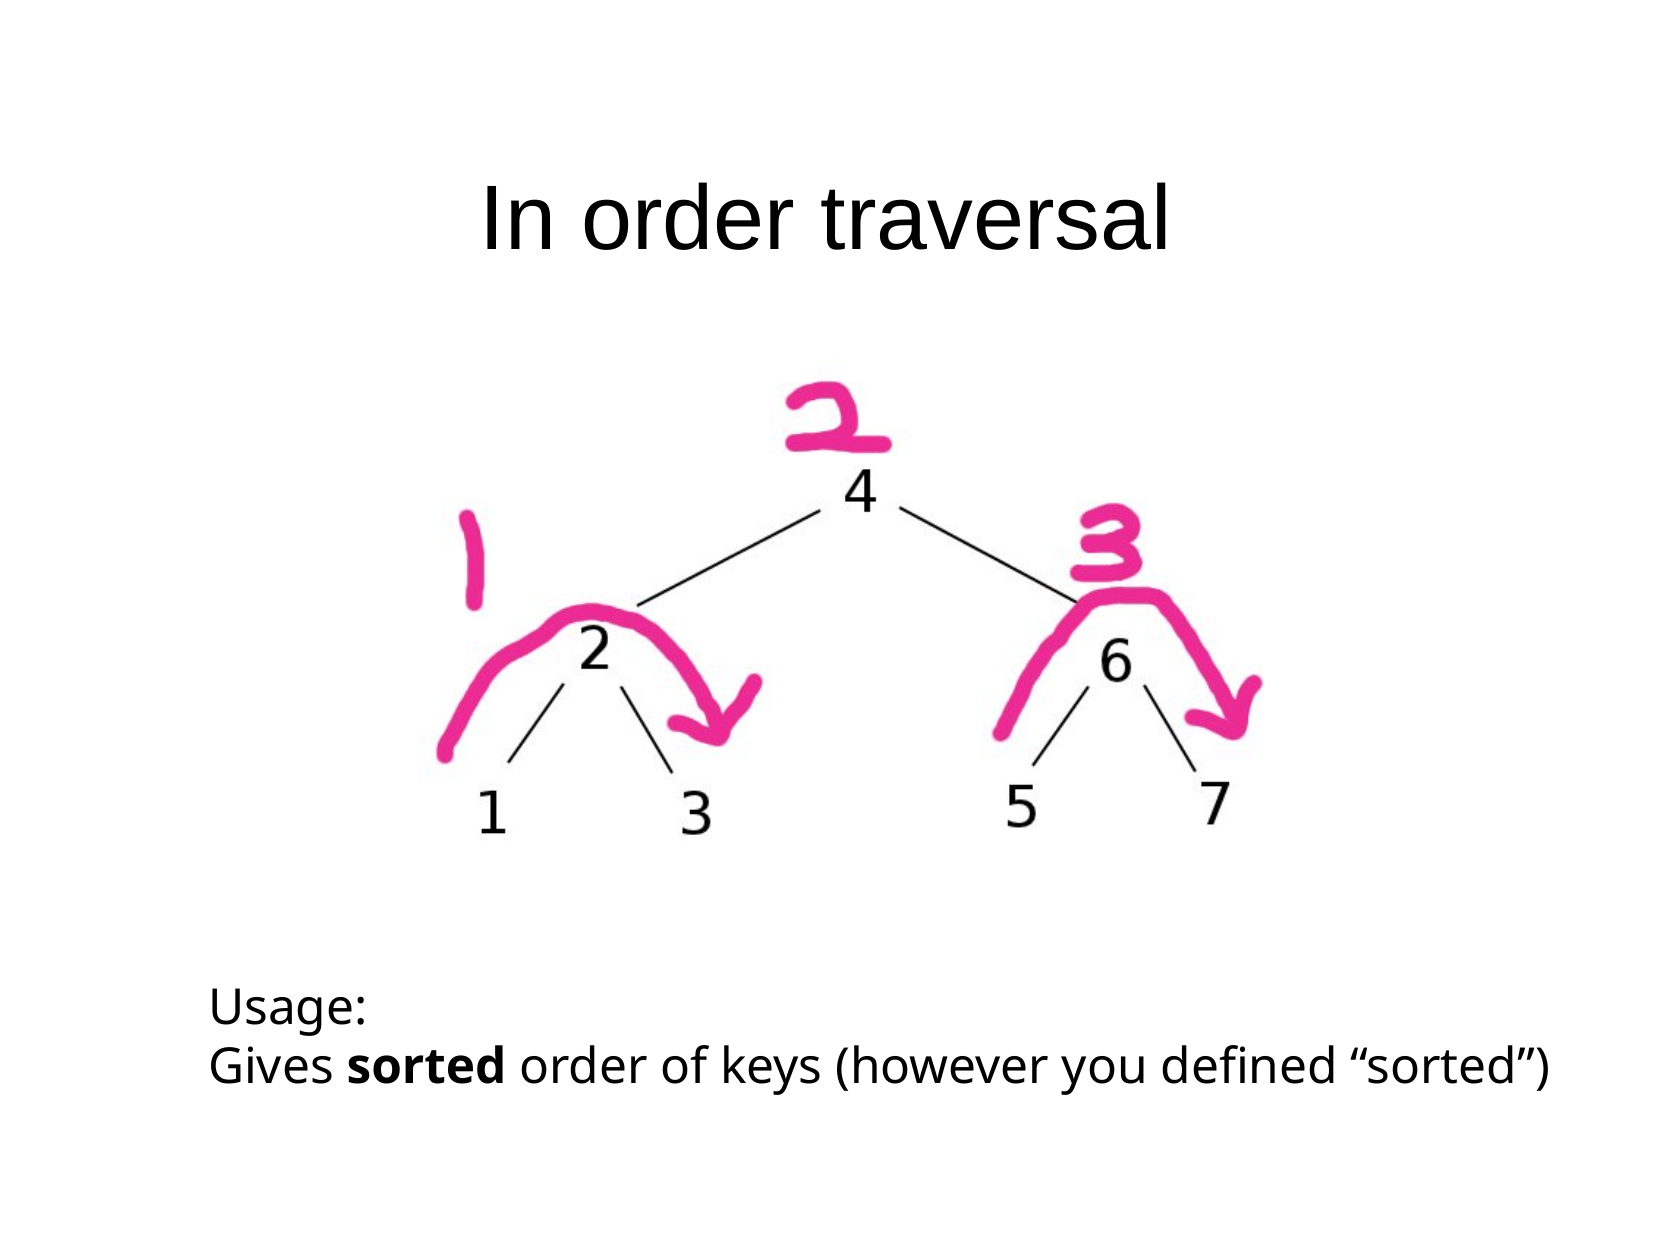

# In order traversal
Usage:
Gives sorted order of keys (however you defined “sorted”)